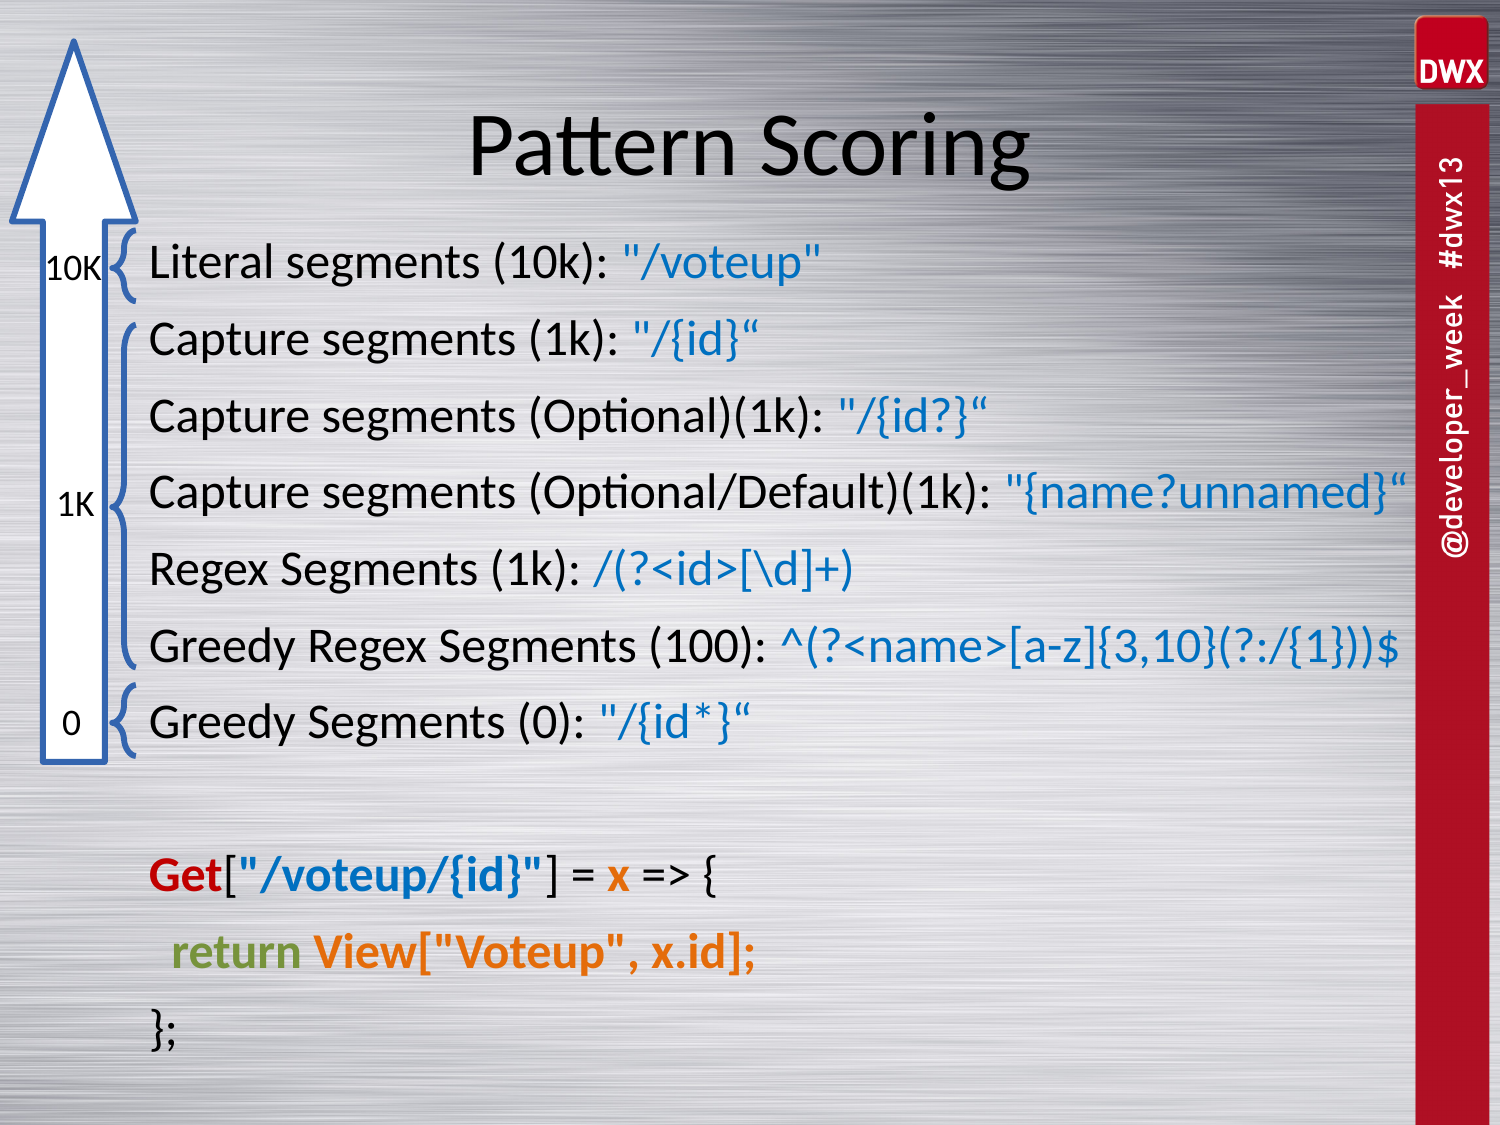

# Pattern Scoring
Literal segments (10k): "/voteup"
Capture segments (1k): "/{id}“
Capture segments (Optional)(1k): "/{id?}“
Capture segments (Optional/Default)(1k): "{name?unnamed}“
Regex Segments (1k): /(?<id>[\d]+)
Greedy Regex Segments (100): ^(?<name>[a-z]{3,10}(?:/{1}))$
Greedy Segments (0): "/{id*}“
Get["/voteup/{id}"] = x => {
 return View["Voteup", x.id];
};
10K
1K
0